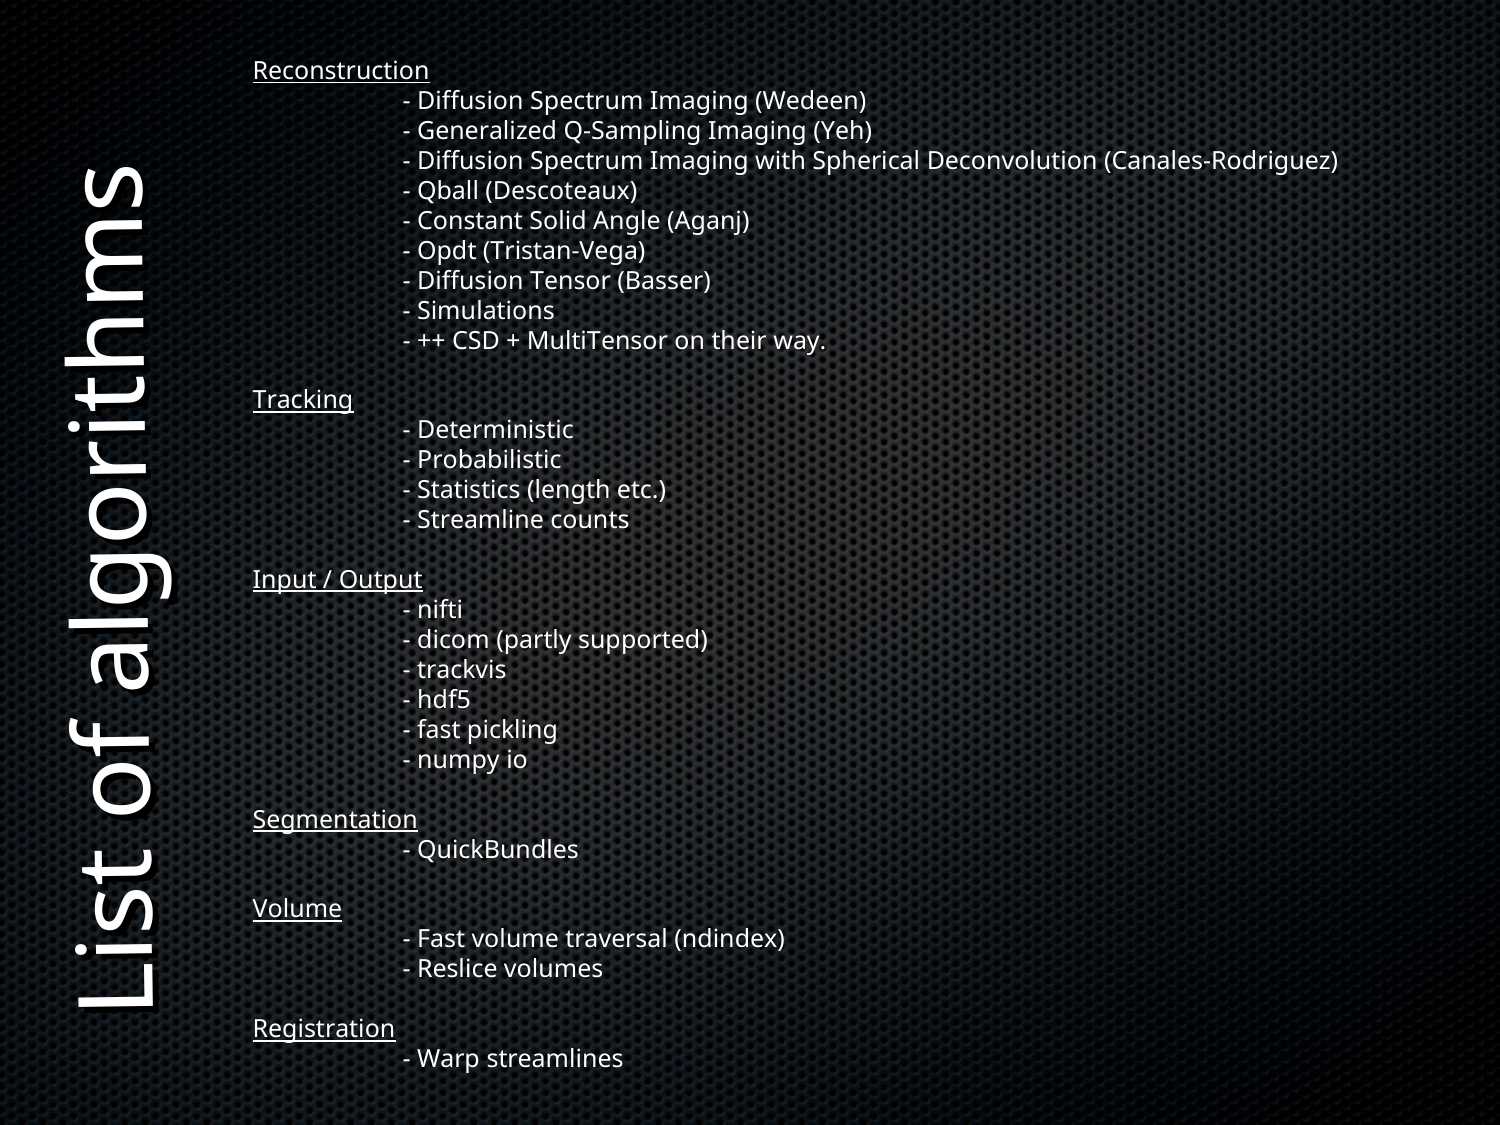

Reconstruction
	- Diffusion Spectrum Imaging (Wedeen)
	- Generalized Q-Sampling Imaging (Yeh)
	- Diffusion Spectrum Imaging with Spherical Deconvolution (Canales-Rodriguez)
	- Qball (Descoteaux)
	- Constant Solid Angle (Aganj)
	- Opdt (Tristan-Vega)
	- Diffusion Tensor (Basser)
	- Simulations
	- ++ CSD + MultiTensor on their way.
Tracking
	- Deterministic
	- Probabilistic
	- Statistics (length etc.)
	- Streamline counts
Input / Output
	- nifti
	- dicom (partly supported)
	- trackvis
	- hdf5
	- fast pickling
	- numpy io
Segmentation
	- QuickBundles
Volume
	- Fast volume traversal (ndindex)
	- Reslice volumes
Registration
	- Warp streamlines
# List of algorithms